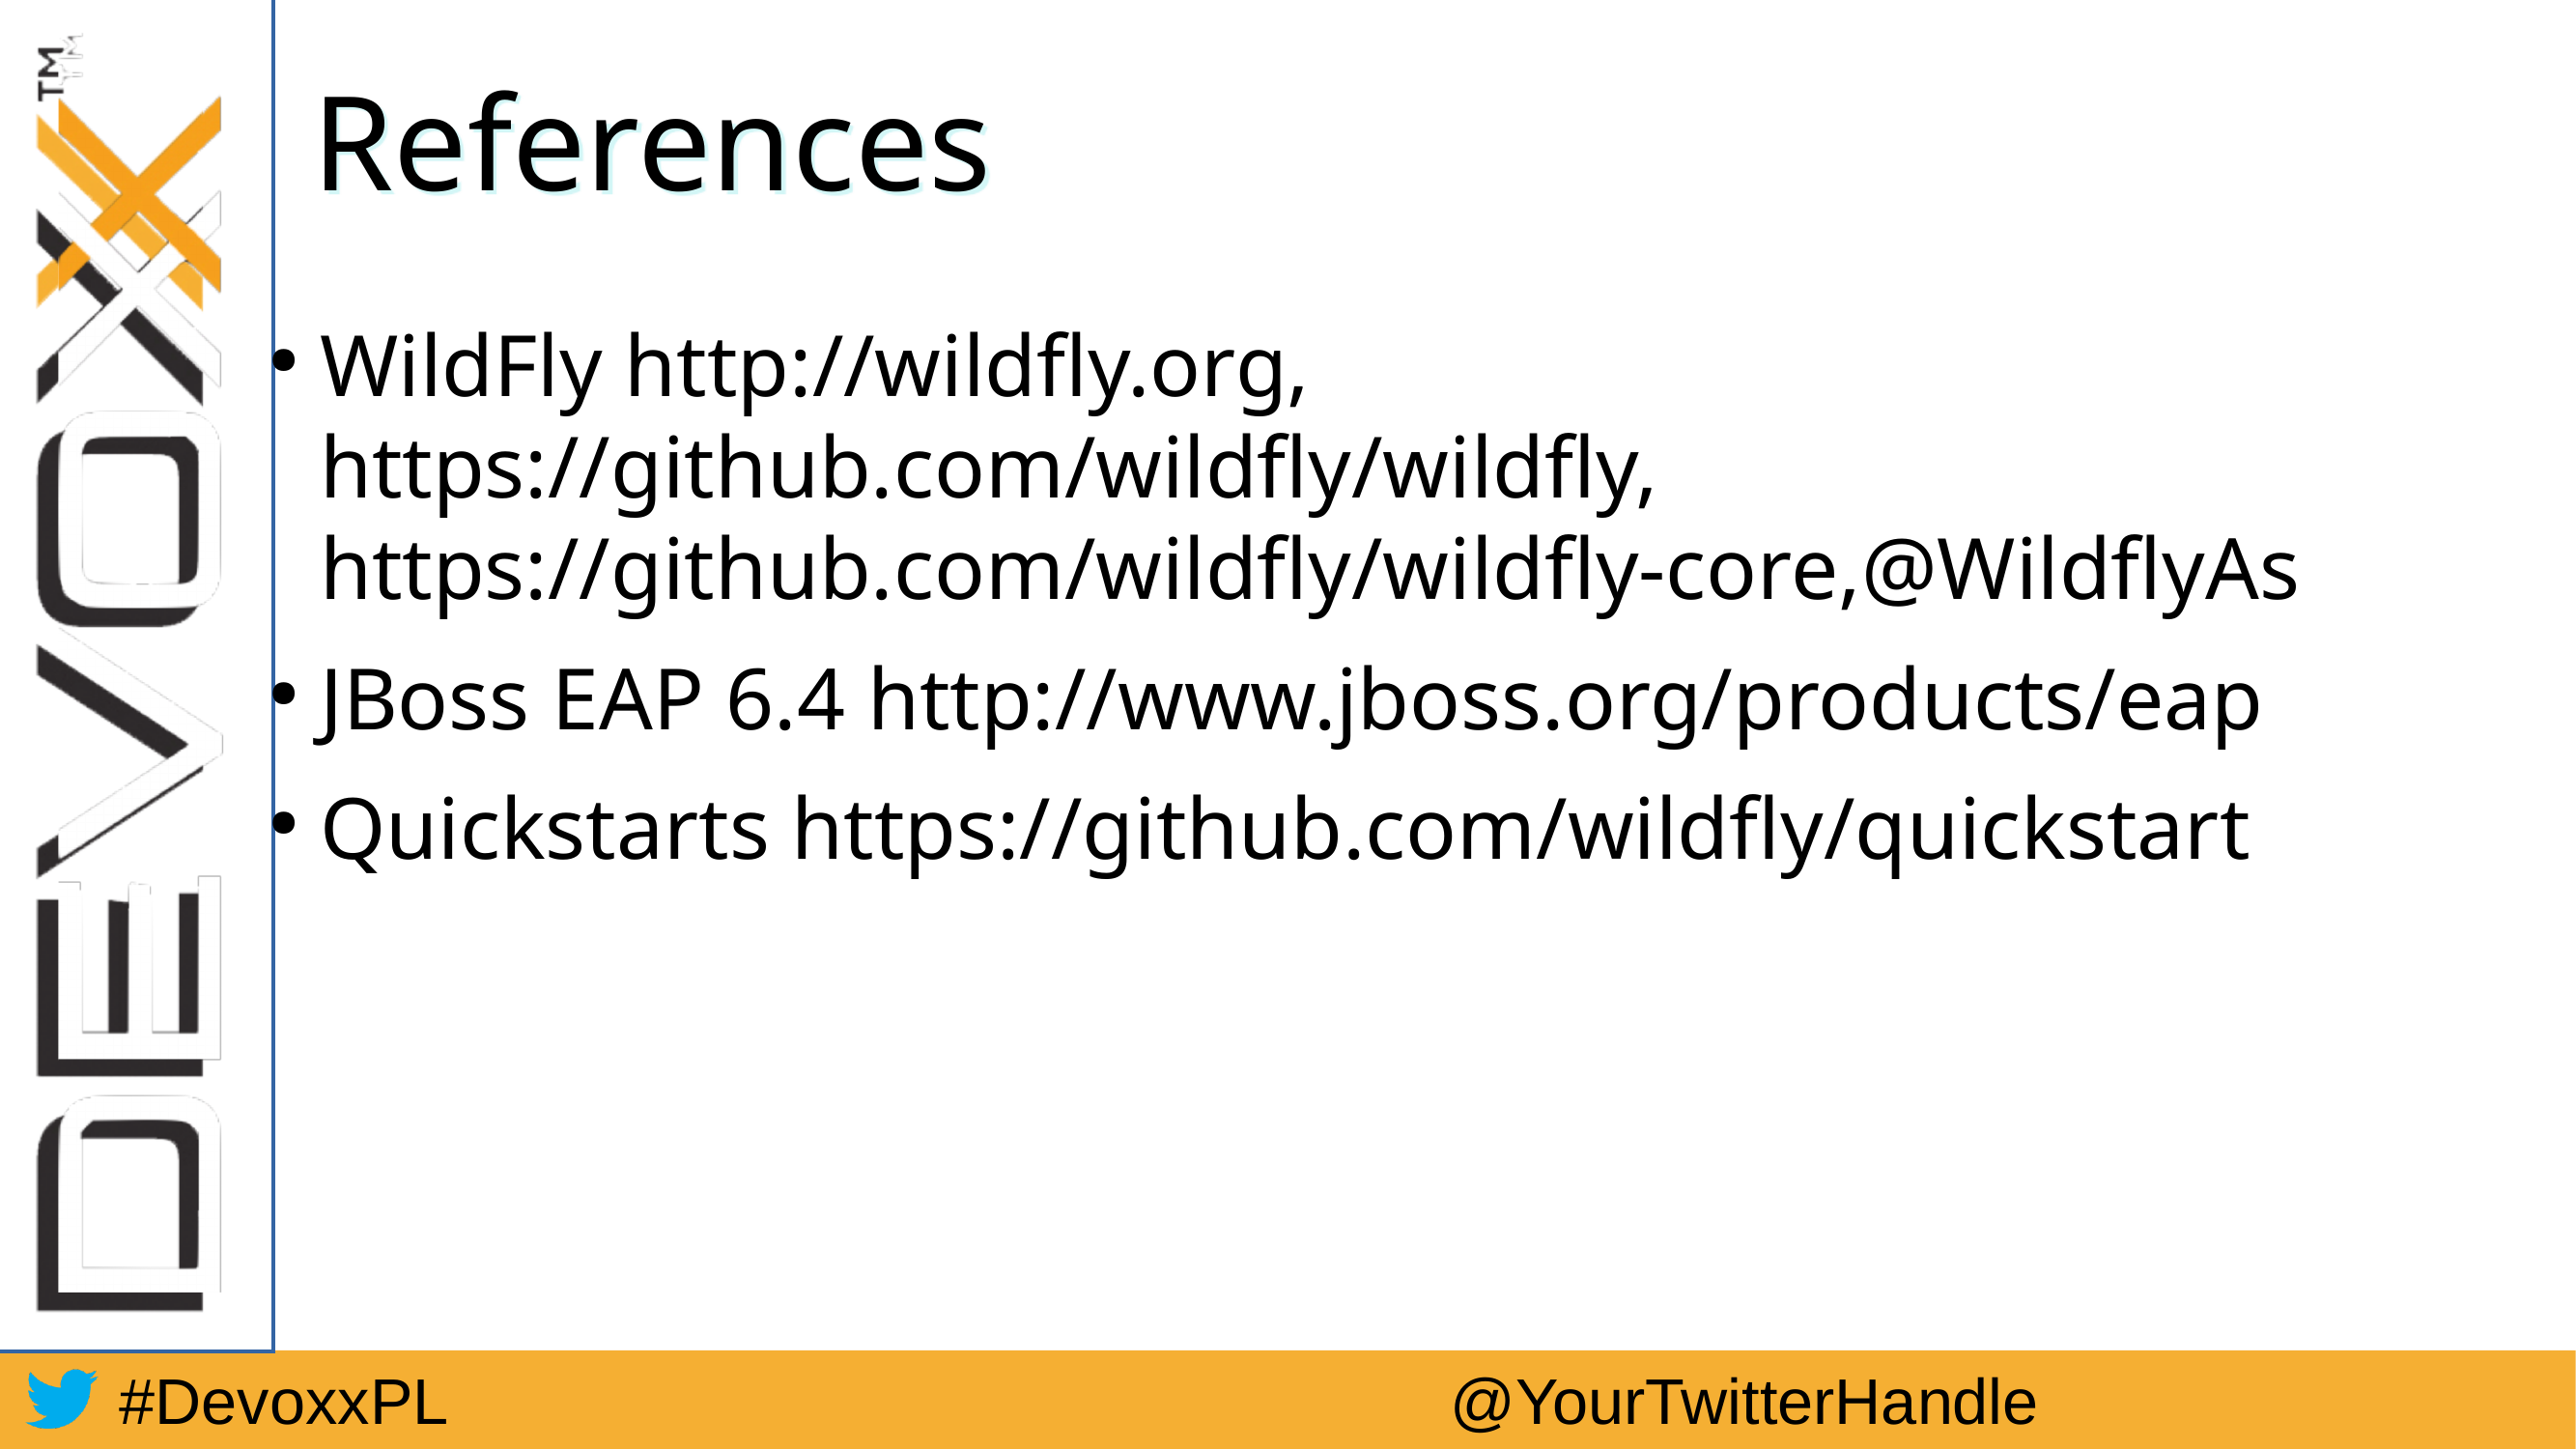

References
# WildFly http://wildfly.org, https://github.com/wildfly/wildfly, https://github.com/wildfly/wildfly-core,@WildflyAs
JBoss EAP 6.4 http://www.jboss.org/products/eap
Quickstarts https://github.com/wildfly/quickstart